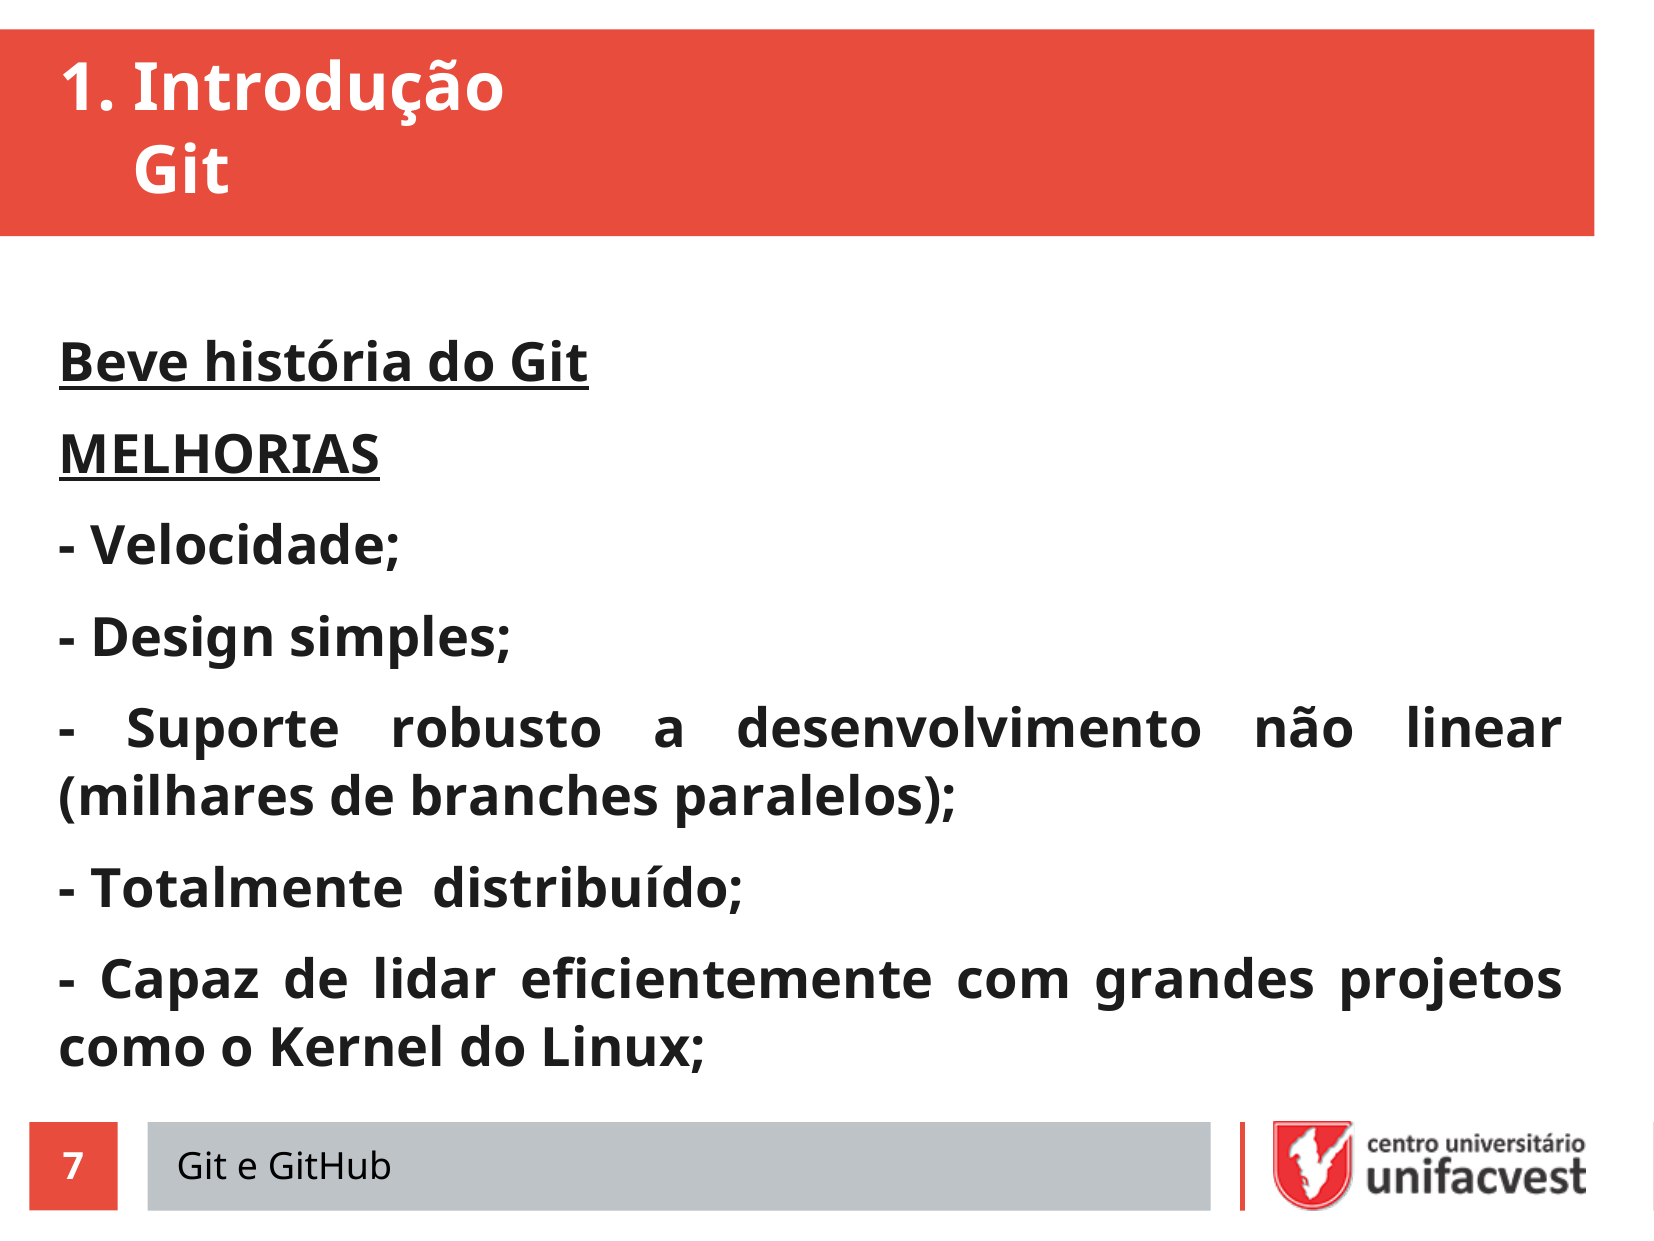

# 1. Introdução Git
Beve história do Git
MELHORIAS
- Velocidade;
- Design simples;
- Suporte robusto a desenvolvimento não linear (milhares de branches paralelos);
- Totalmente distribuído;
- Capaz de lidar eficientemente com grandes projetos como o Kernel do Linux;
7
Git e GitHub